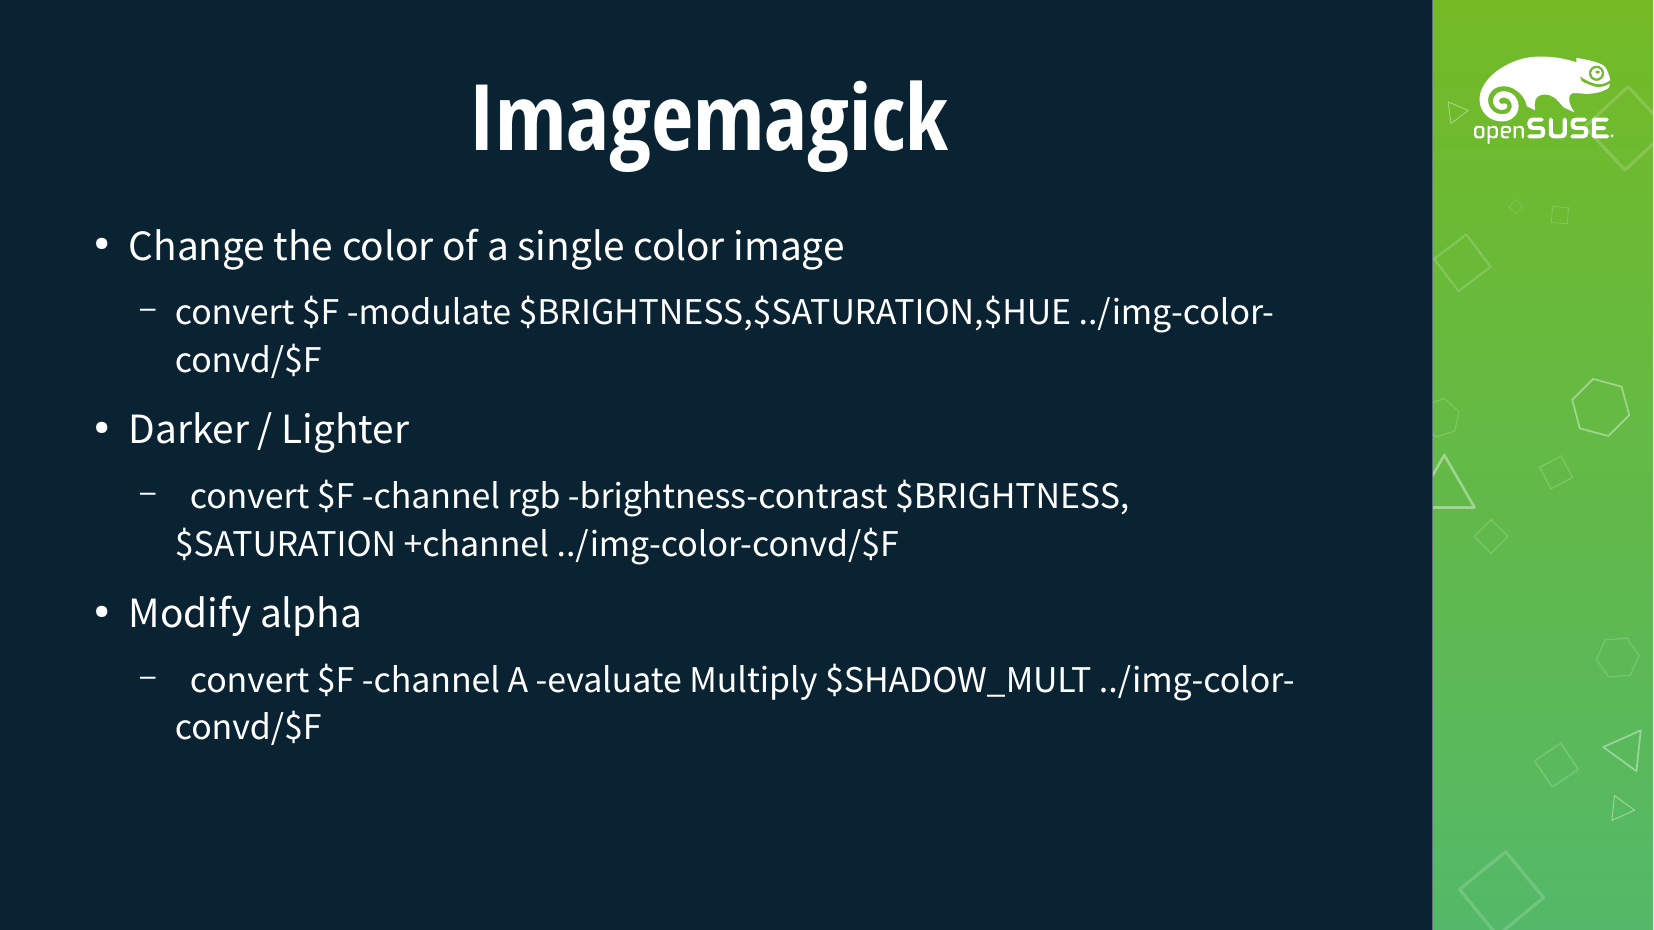

# Imagemagick
Change the color of a single color image
convert $F -modulate $BRIGHTNESS,$SATURATION,$HUE ../img-color-convd/$F
Darker / Lighter
 convert $F -channel rgb -brightness-contrast $BRIGHTNESS,$SATURATION +channel ../img-color-convd/$F
Modify alpha
 convert $F -channel A -evaluate Multiply $SHADOW_MULT ../img-color-convd/$F